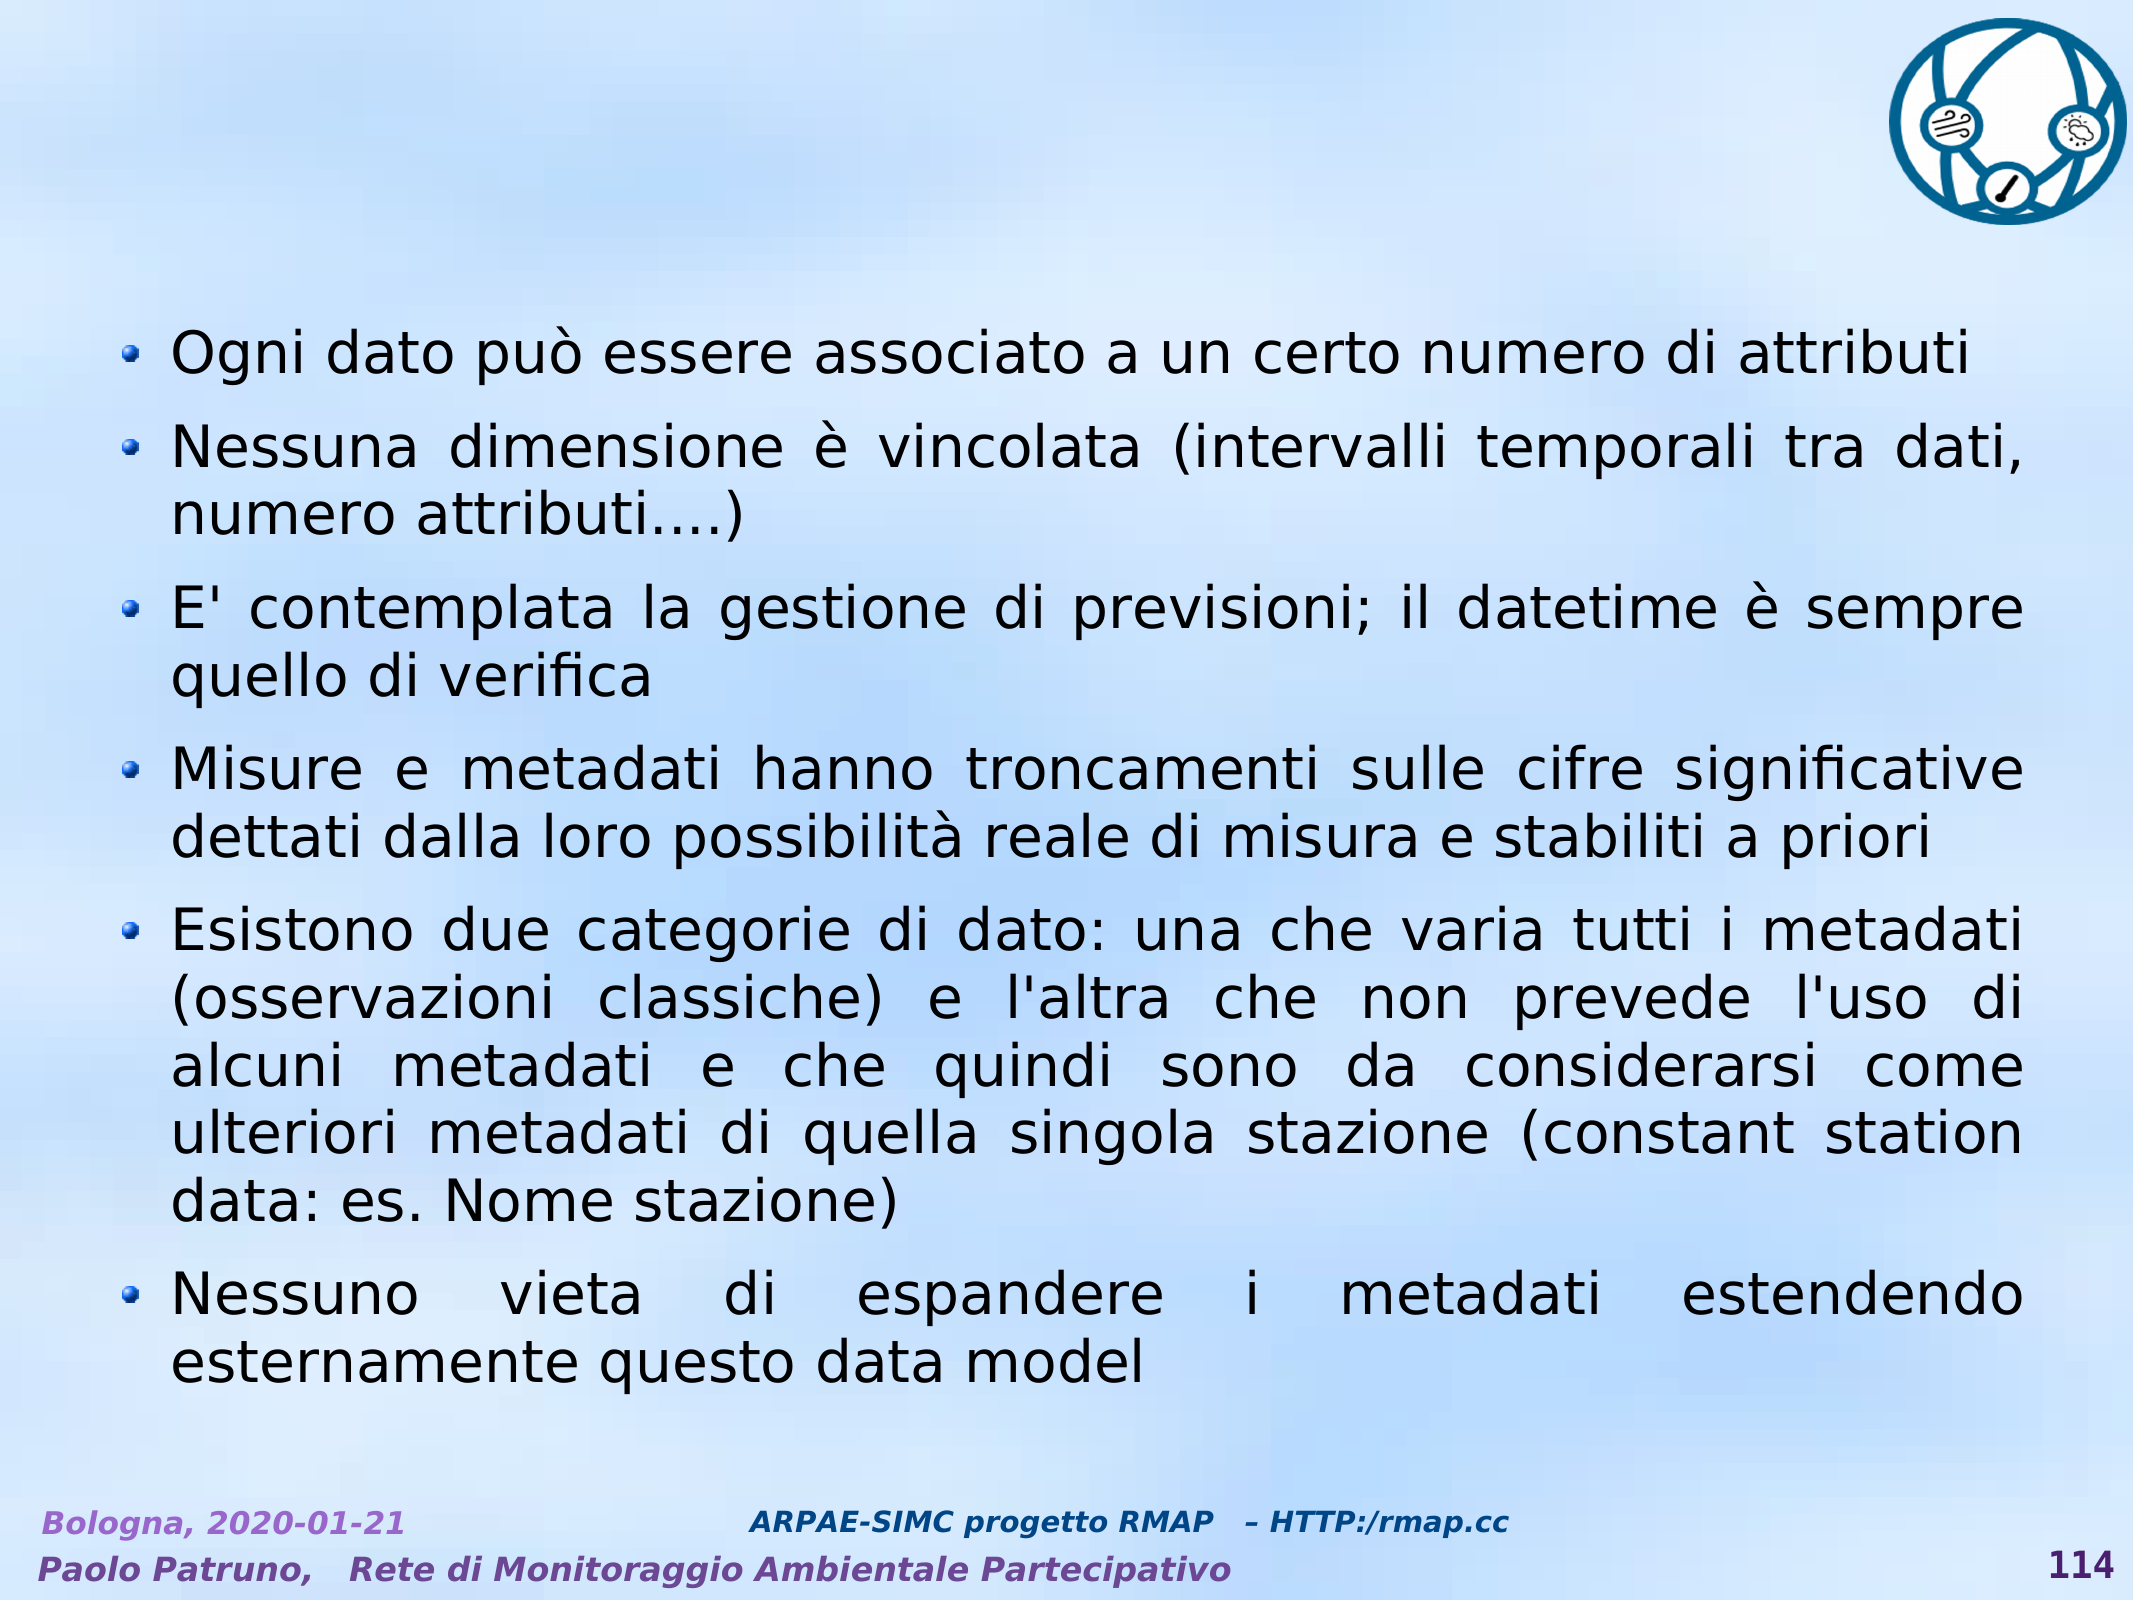

#
Ogni dato può essere associato a un certo numero di attributi
Nessuna dimensione è vincolata (intervalli temporali tra dati, numero attributi....)
E' contemplata la gestione di previsioni; il datetime è sempre quello di verifica
Misure e metadati hanno troncamenti sulle cifre significative dettati dalla loro possibilità reale di misura e stabiliti a priori
Esistono due categorie di dato: una che varia tutti i metadati (osservazioni classiche) e l'altra che non prevede l'uso di alcuni metadati e che quindi sono da considerarsi come ulteriori metadati di quella singola stazione (constant station data: es. Nome stazione)
Nessuno vieta di espandere i metadati estendendo esternamente questo data model